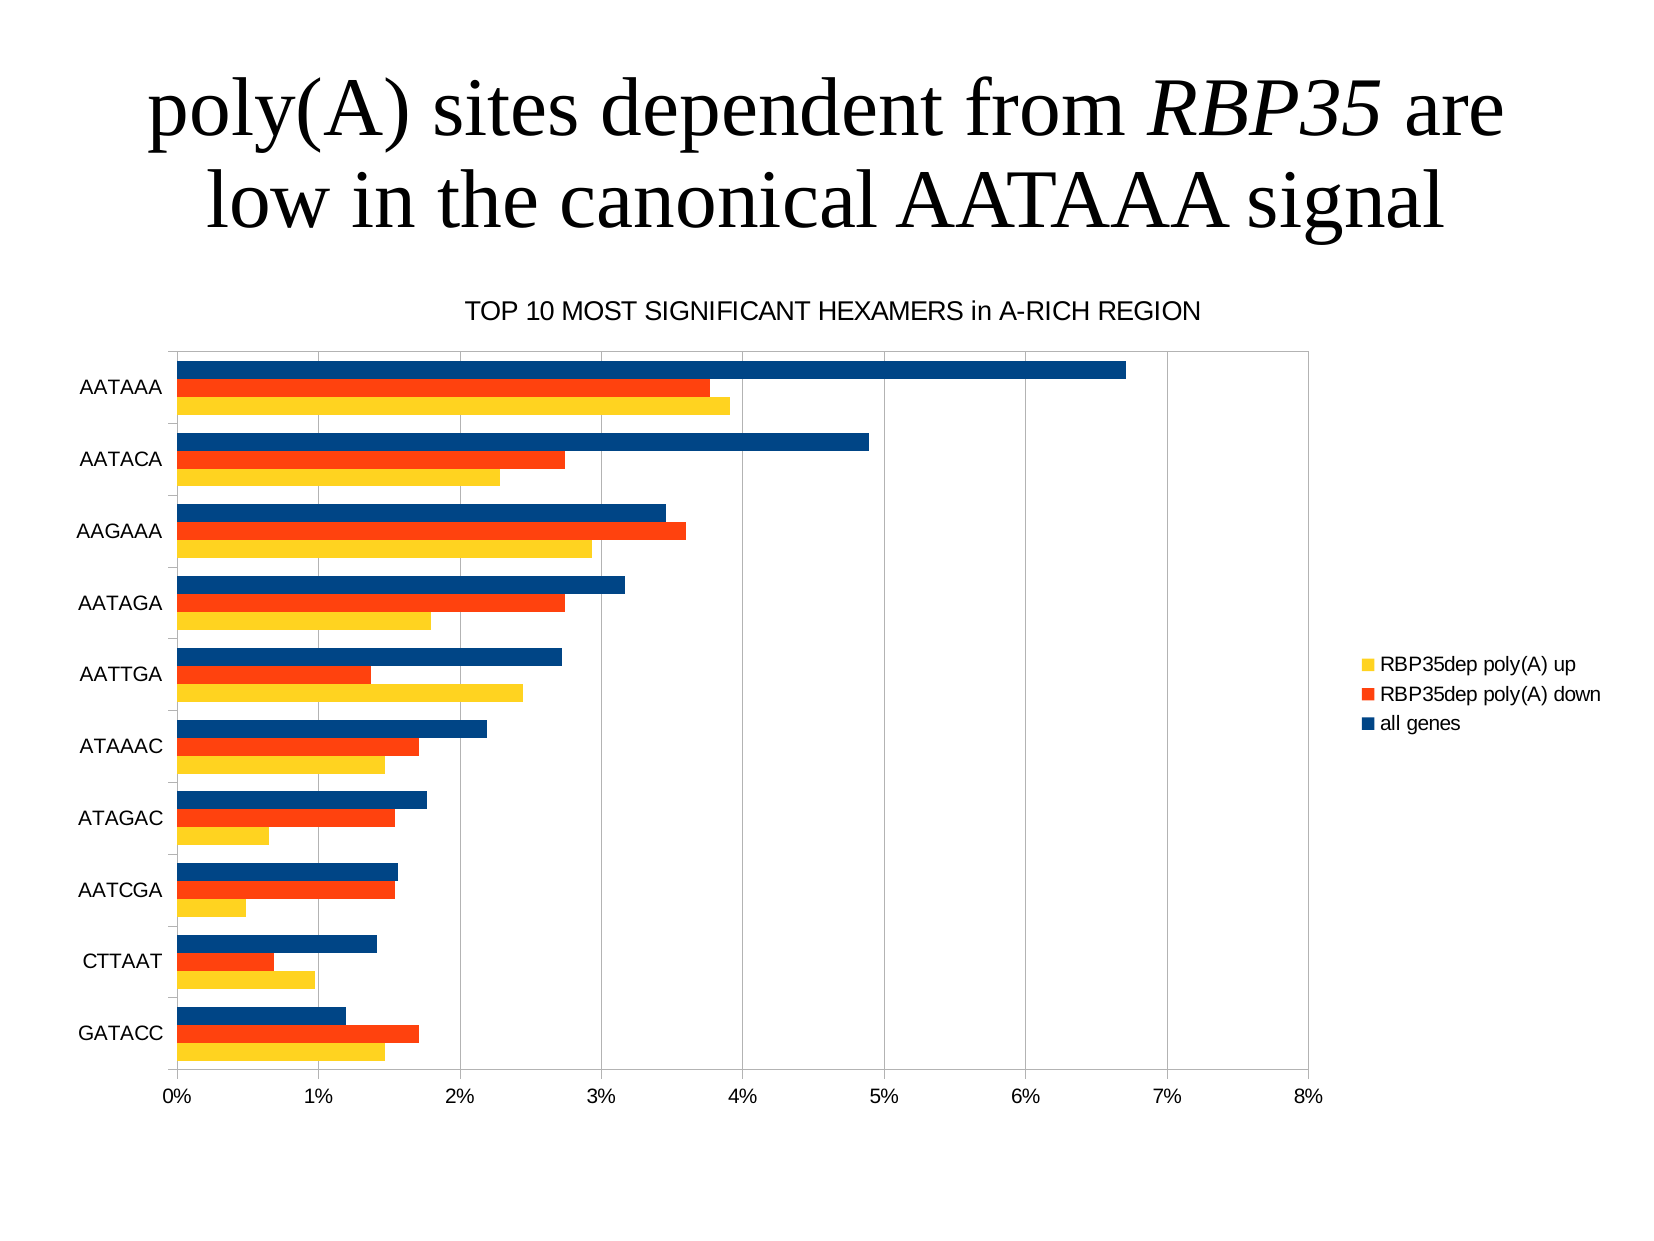

# poly(A) sites dependent from RBP35 are low in the canonical AATAAA signal
### Chart: TOP 10 MOST SIGNIFICANT HEXAMERS in A-RICH REGION
| Category | all genes | RBP35dep poly(A) down | RBP35dep poly(A) up |
|---|---|---|---|
| AATAAA | 0.0671202648032365 | 0.0376712328767123 | 0.0390879478827362 |
| AATACA | 0.0489150422949614 | 0.0273972602739726 | 0.0228013029315961 |
| AAGAAA | 0.034571533652078 | 0.035958904109589 | 0.0293159609120521 |
| AATAGA | 0.0316292754689224 | 0.0273972602739726 | 0.0179153094462541 |
| AATTGA | 0.027215888194189 | 0.0136986301369863 | 0.0244299674267101 |
| ATAAAC | 0.0218830452372196 | 0.0171232876712329 | 0.0146579804560261 |
| ATAGAC | 0.0176535490989334 | 0.0154109589041096 | 0.00651465798045603 |
| AATCGA | 0.015630746598014 | 0.0154109589041096 | 0.00488599348534202 |
| CTTAAT | 0.0141596175064362 | 0.00684931506849315 | 0.00977198697068404 |
| GATACC | 0.0119529238690695 | 0.0171232876712329 | 0.0146579804560261 |